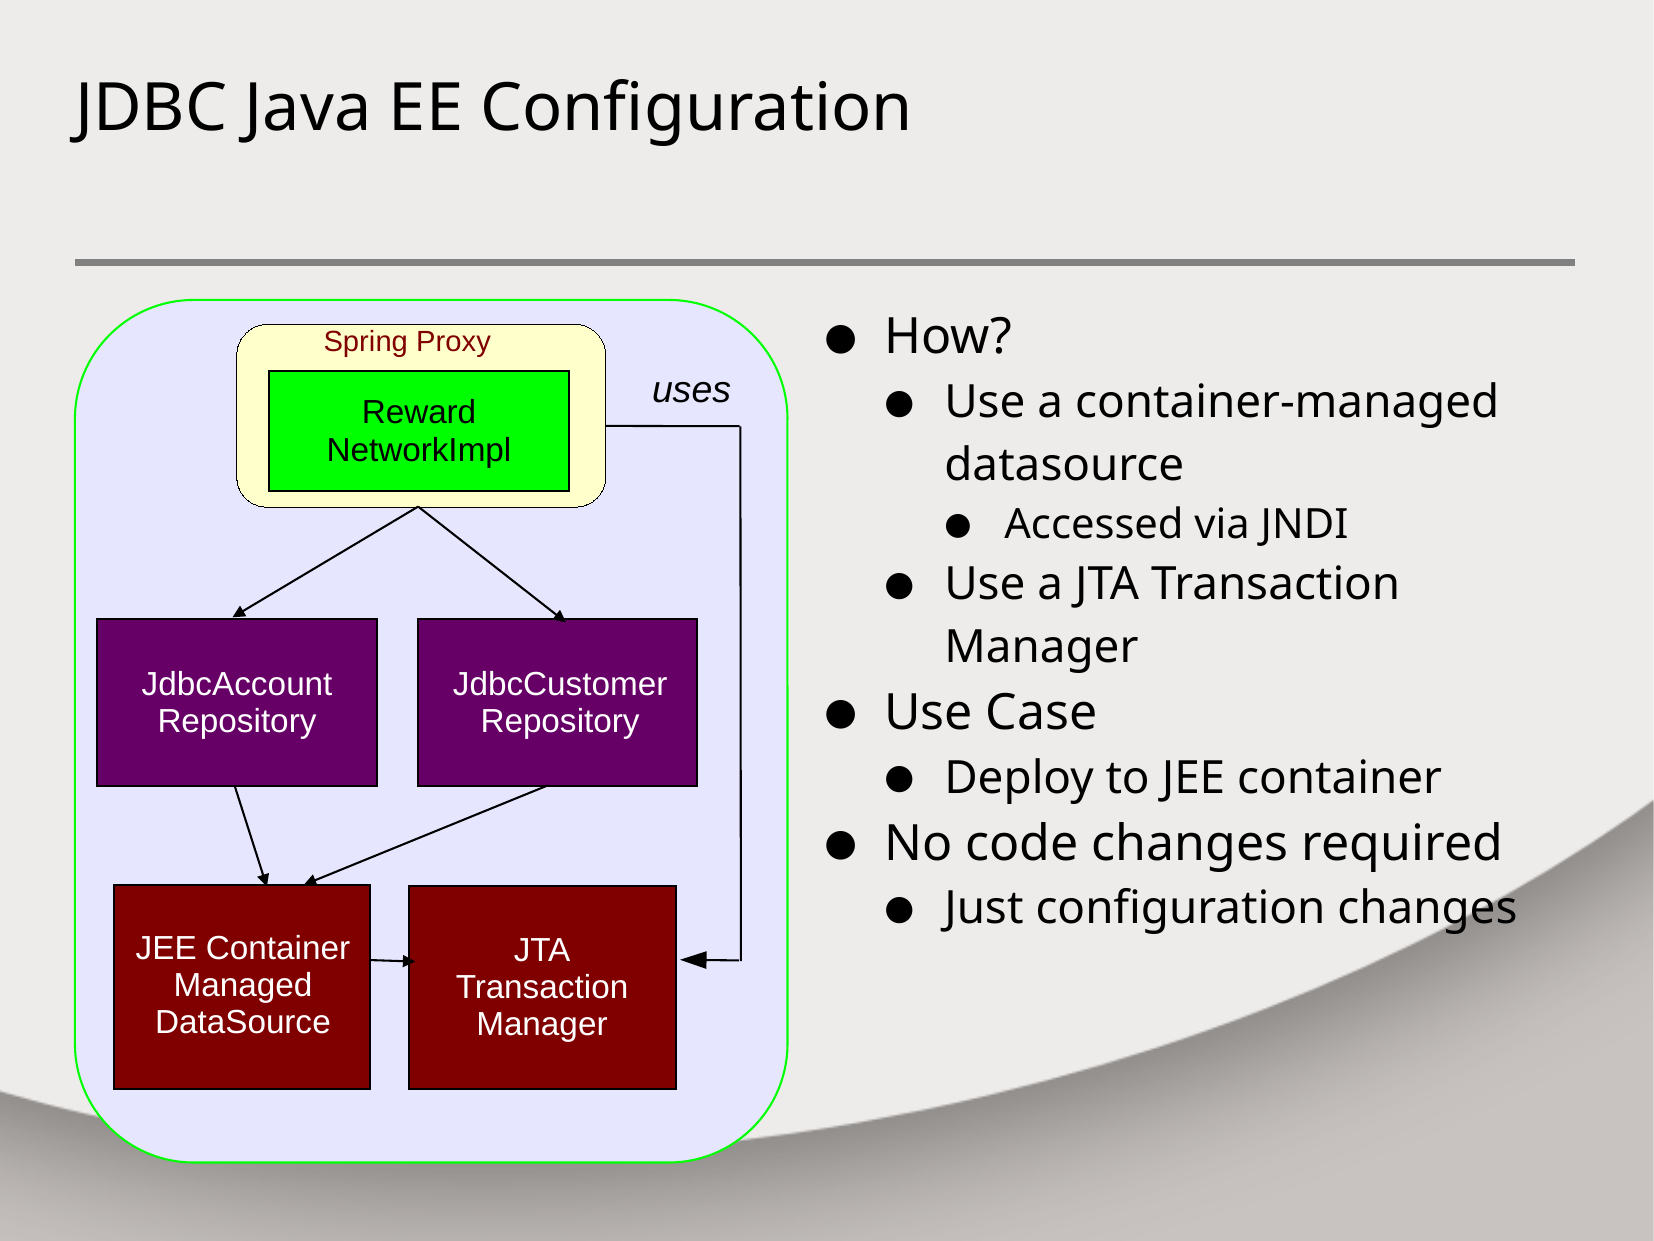

# JDBC Java EE Configuration
How?
Use a container-managed datasource
Accessed via JNDI
Use a JTA Transaction Manager
Use Case
Deploy to JEE container
No code changes required
Just configuration changes
Spring Proxy
uses
Reward
NetworkImpl
JdbcAccount
Repository
JdbcCustomer
Repository
JEE Container
Managed DataSource
JTA
Transaction
Manager